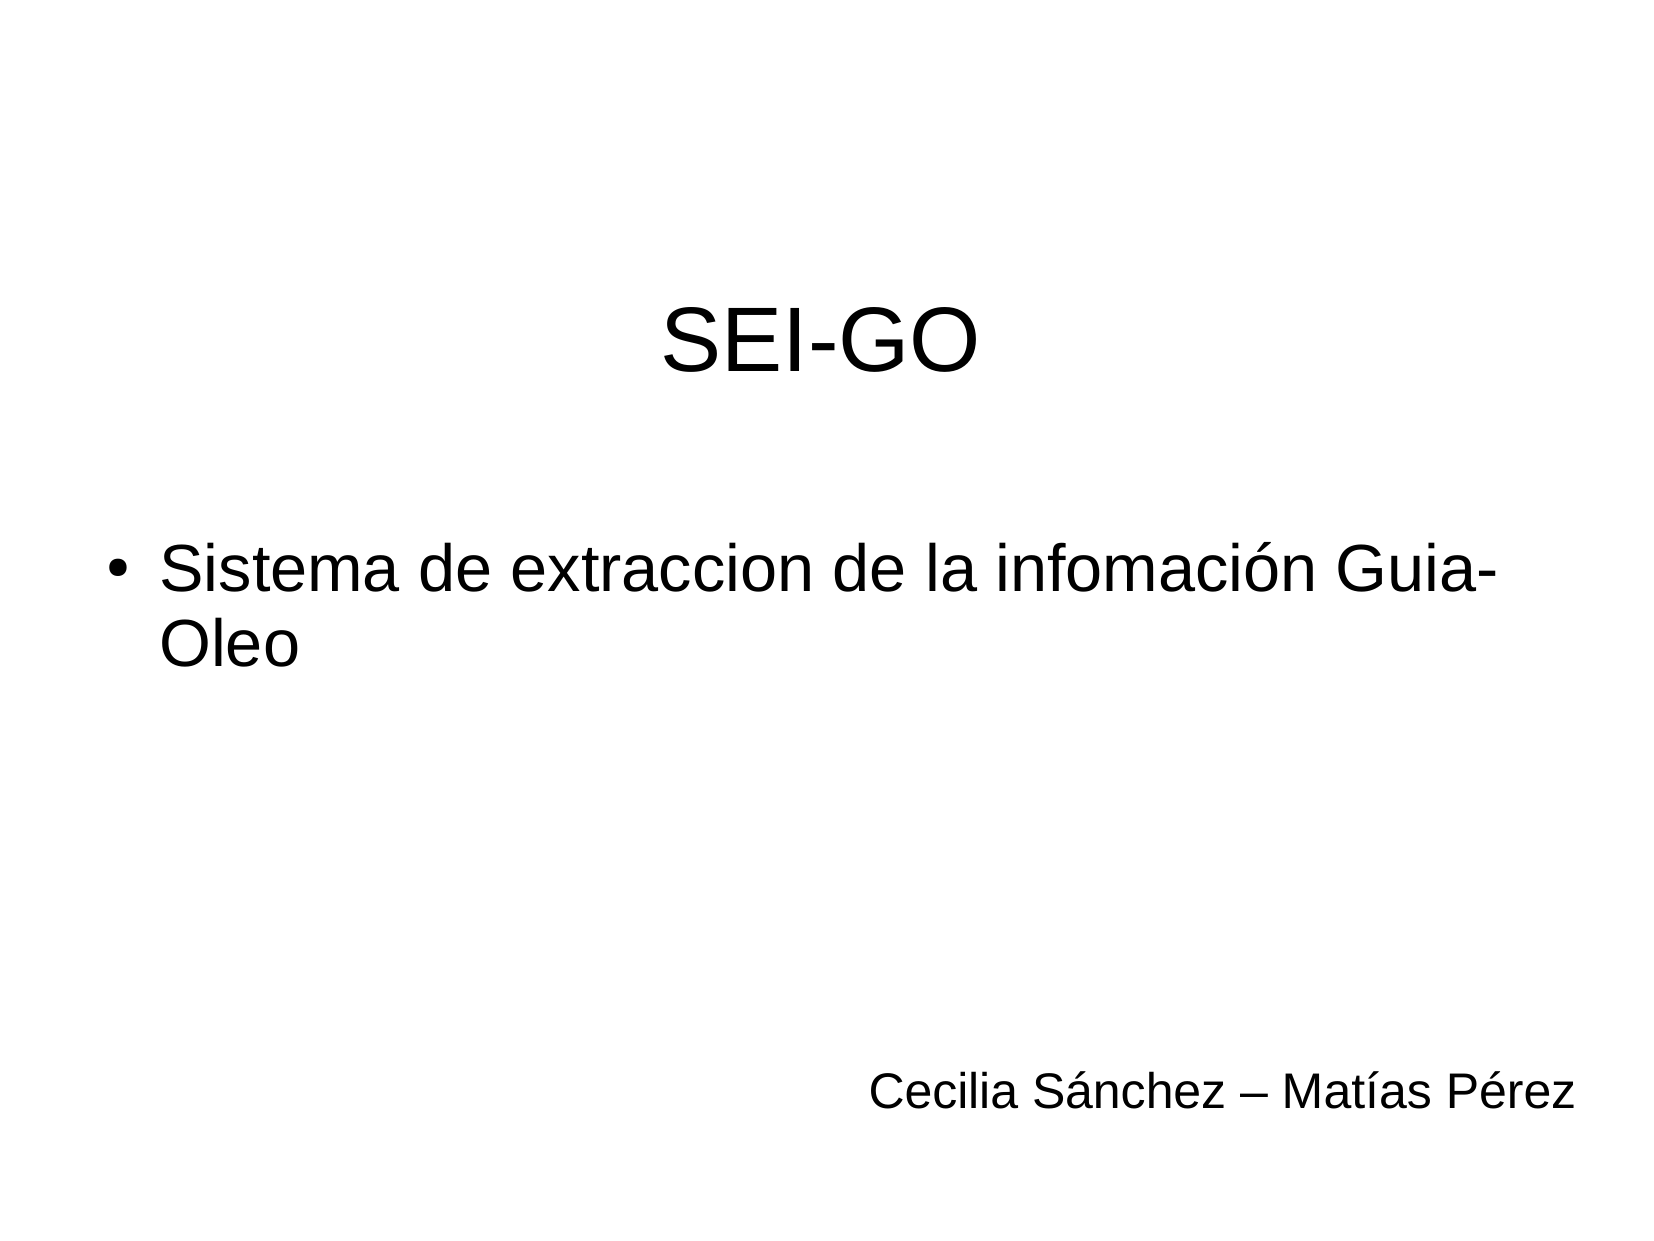

# SEI-GO
Sistema de extraccion de la infomación Guia-Oleo
Cecilia Sánchez – Matías Pérez